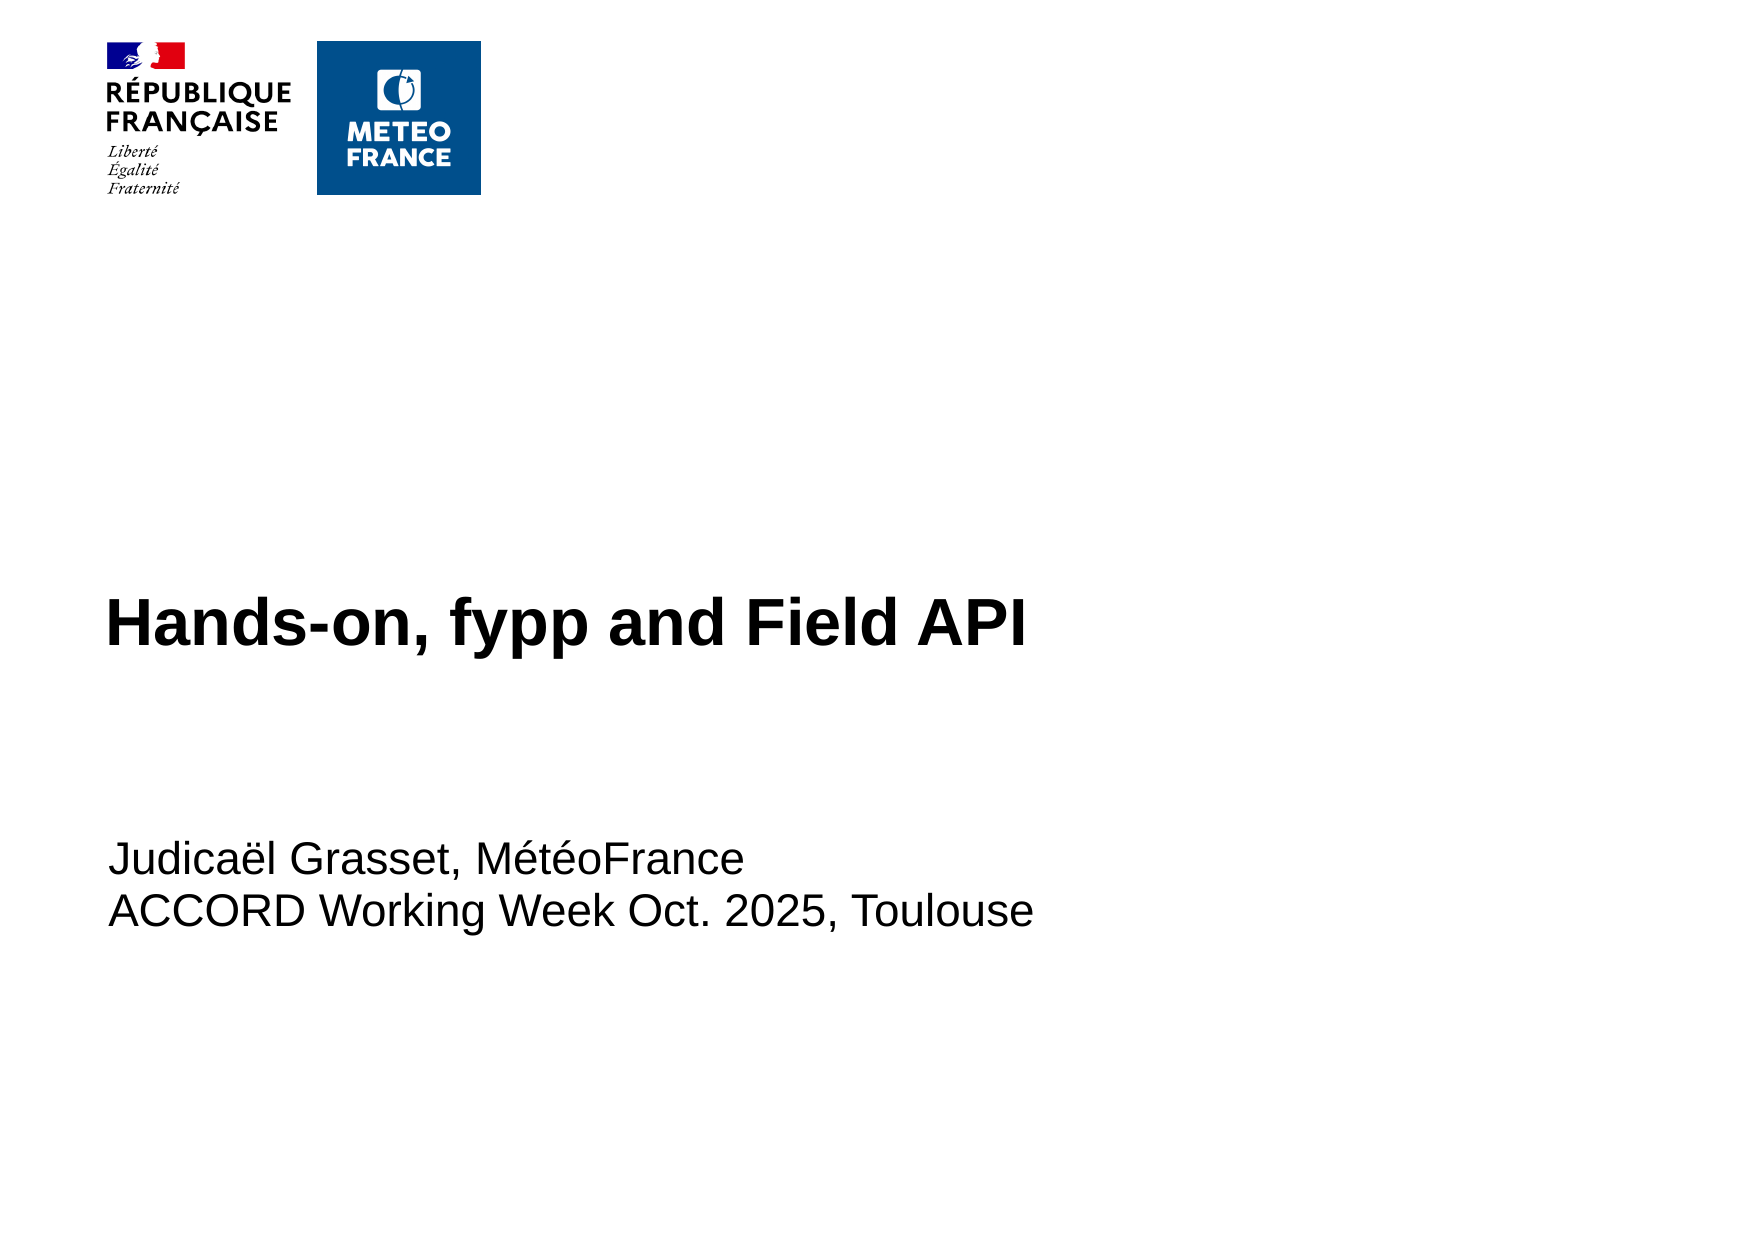

# Hands-on, fypp and Field API
Judicaël Grasset, MétéoFrance
ACCORD Working Week Oct. 2025, Toulouse